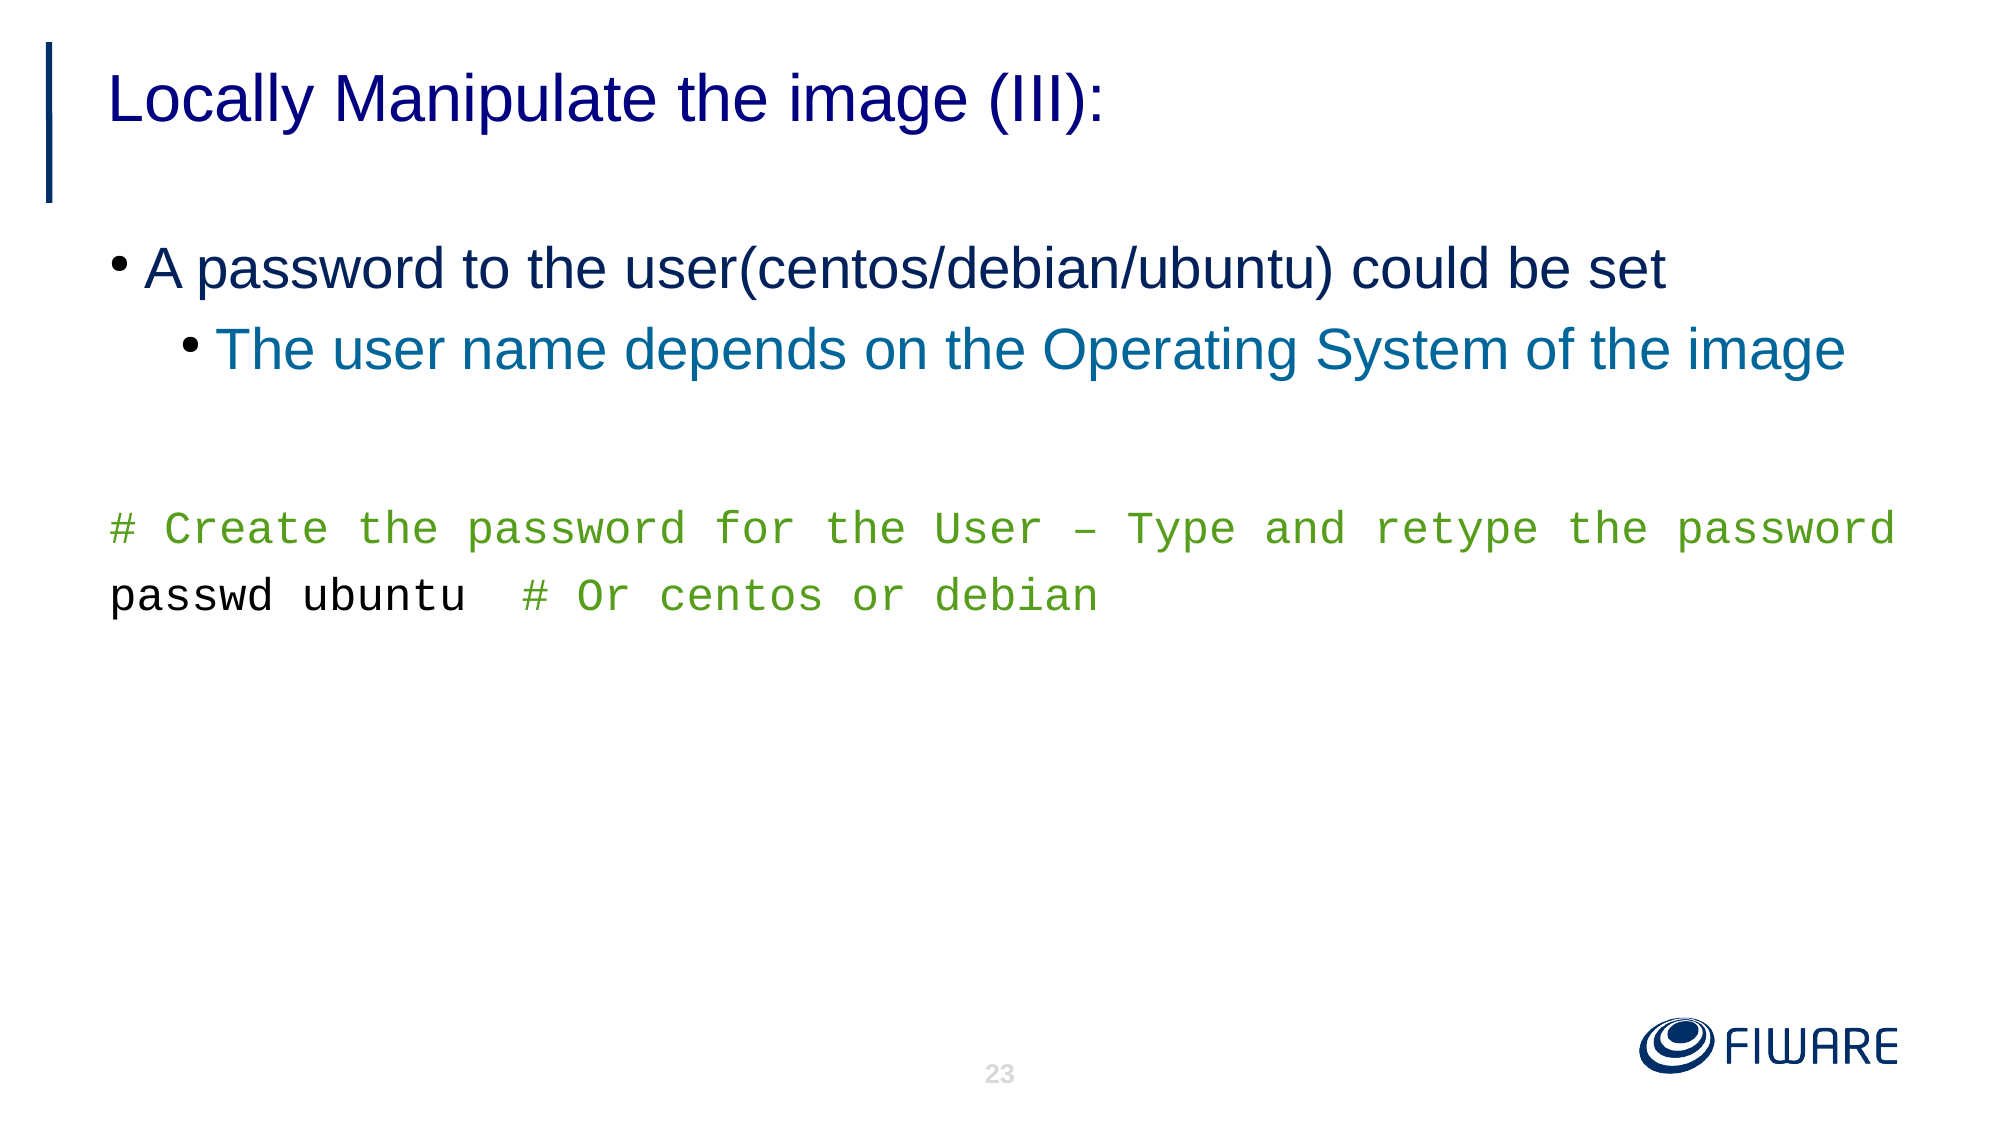

# Locally Manipulate the image (III):
A password to the user(centos/debian/ubuntu) could be set
The user name depends on the Operating System of the image
# Create the password for the User – Type and retype the password
passwd ubuntu # Or centos or debian